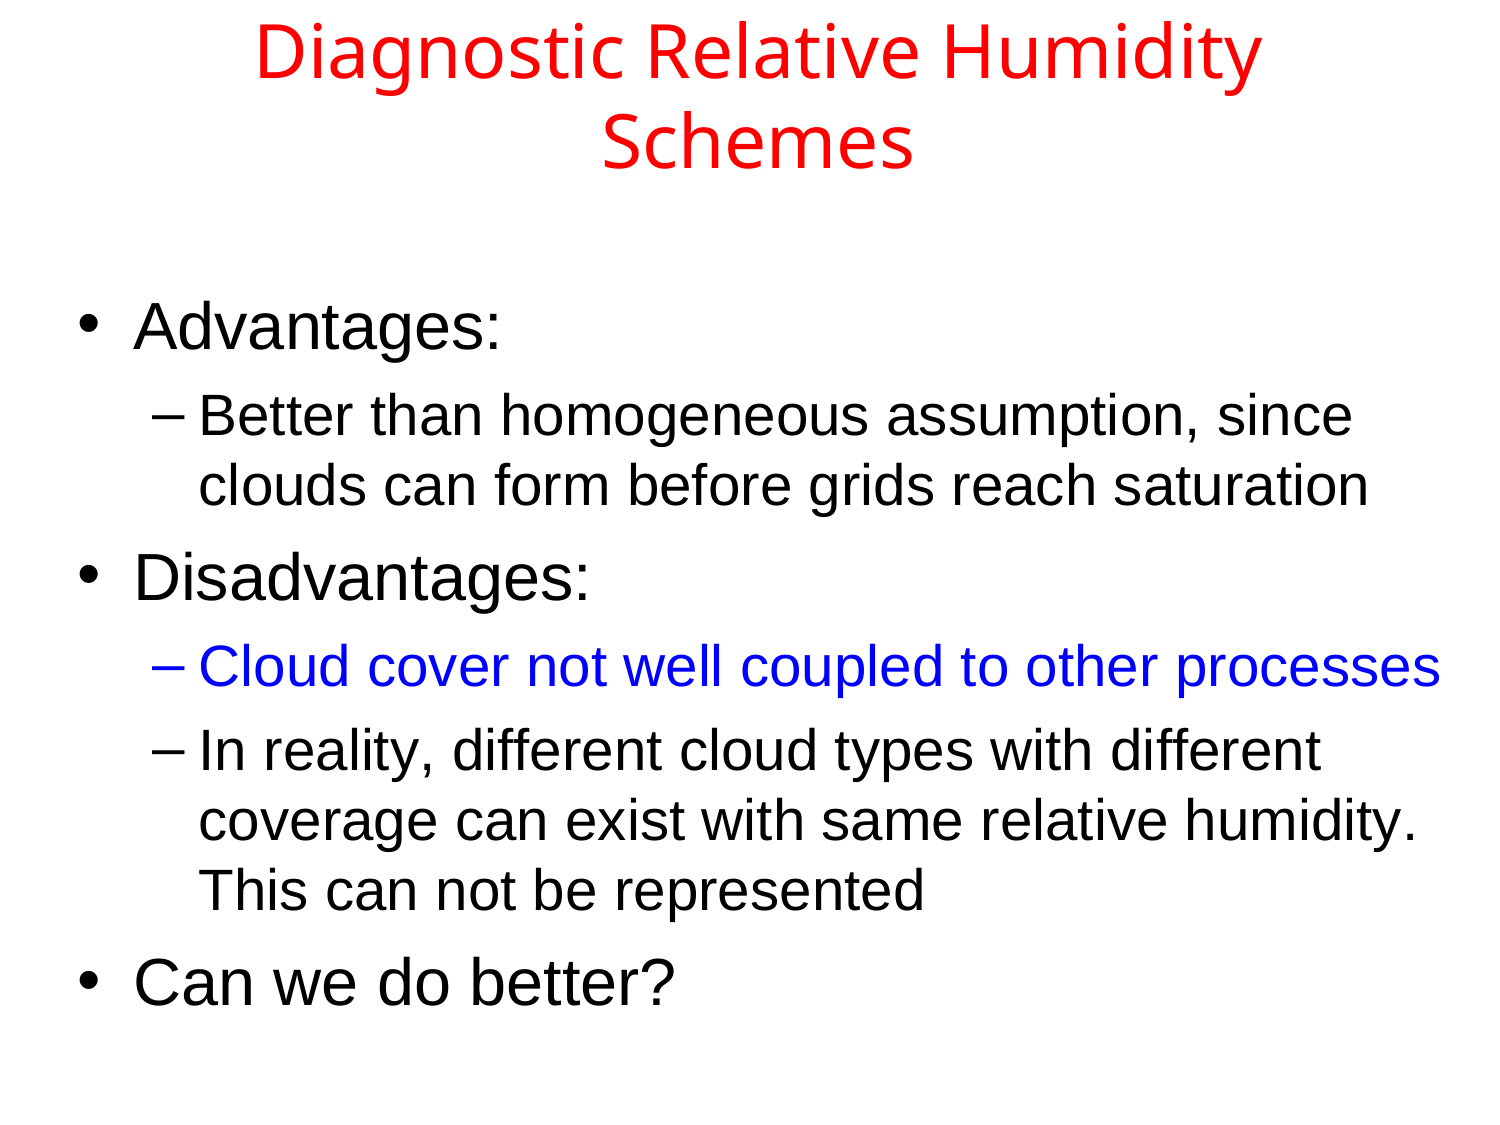

# Diagnostic Relative Humidity Schemes
Advantages:
Better than homogeneous assumption, since clouds can form before grids reach saturation
Disadvantages:
Cloud cover not well coupled to other processes
In reality, different cloud types with different coverage can exist with same relative humidity. This can not be represented
Can we do better?